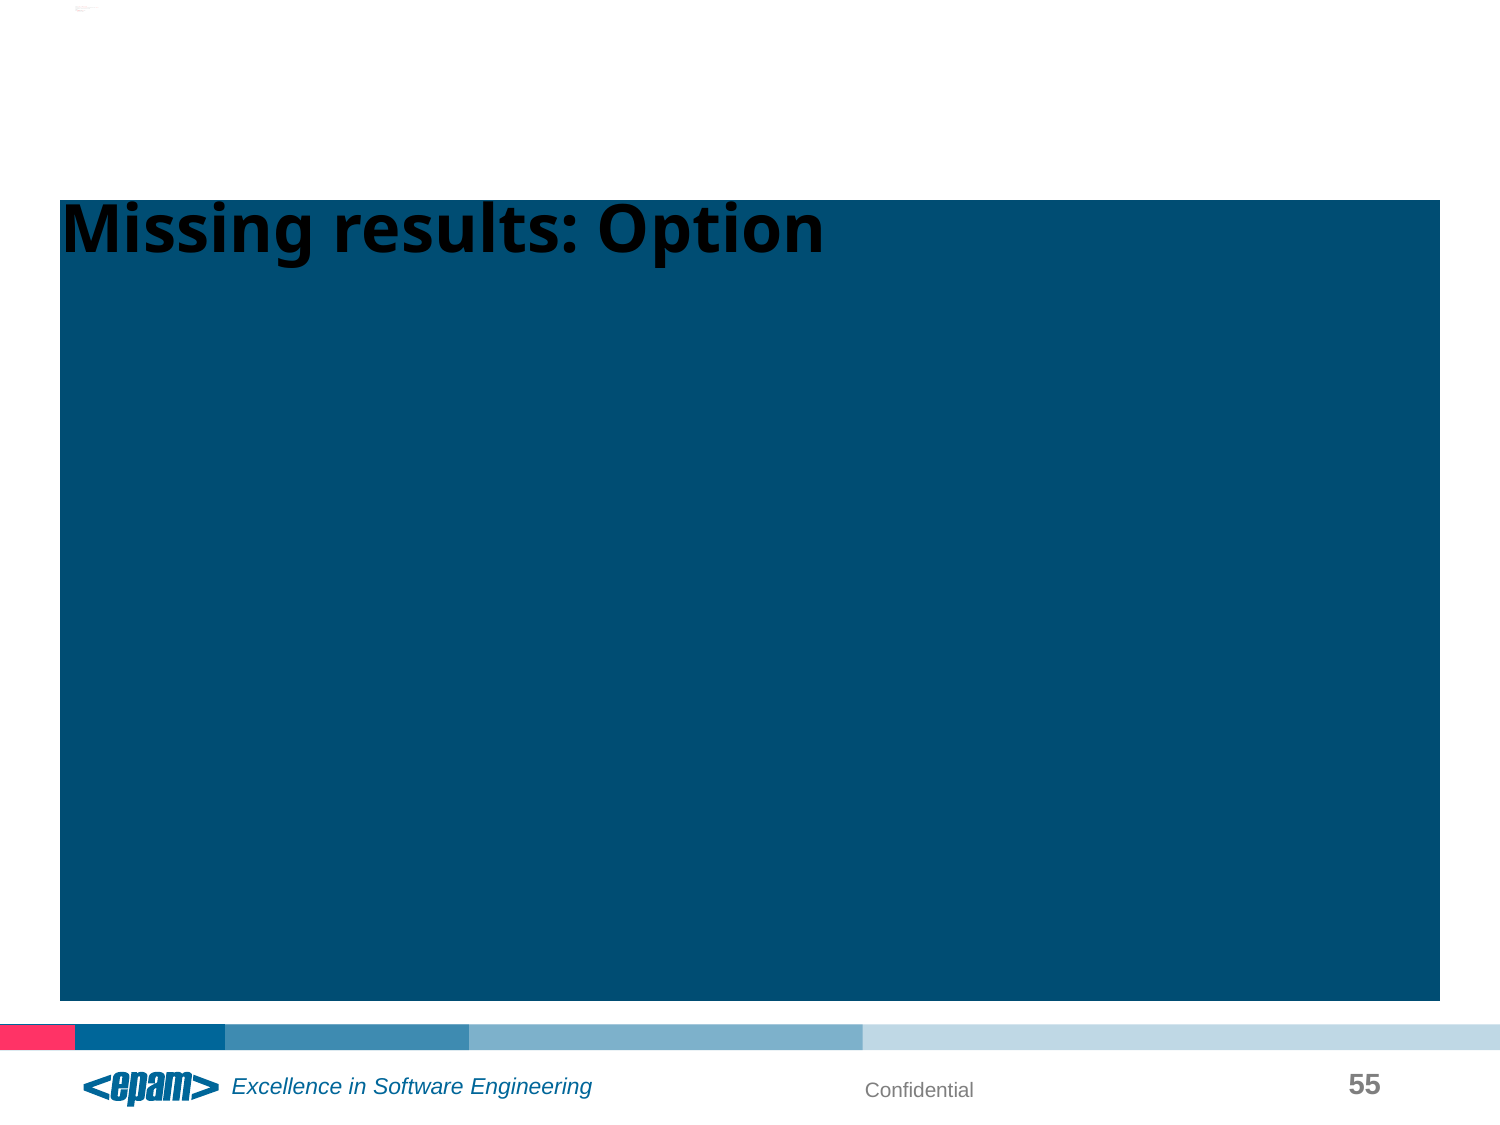

# The methods Option[T].map and Option[T].flatMap
apply a function of type T => R (T => Option[R]) to a value inside Some and produce Option[R], or
skip computation and produce None if an Option instance is None
val address =
 request.getParameter("name")
 .flatMap(name => db.getUser(name))
 .map(user => user.address)
Missing results: Option
Confidential